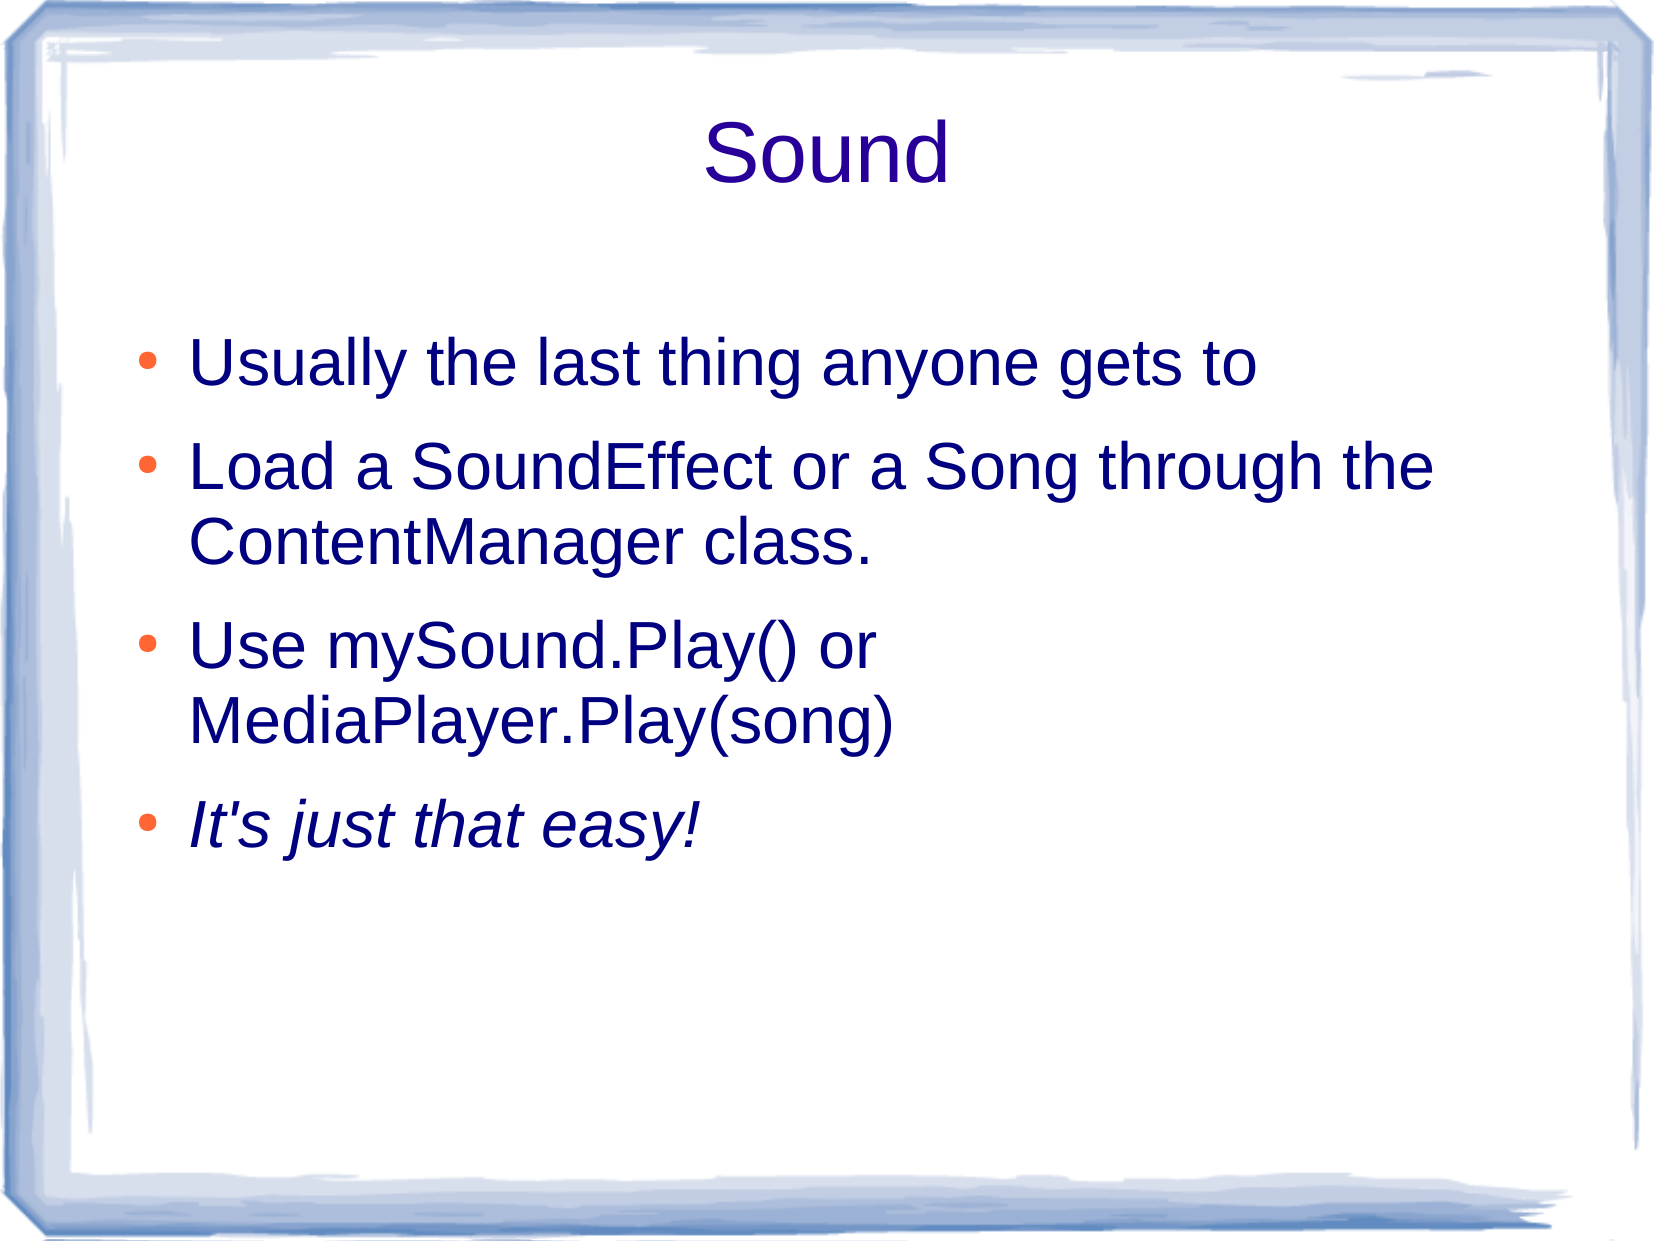

# Sound
Usually the last thing anyone gets to
Load a SoundEffect or a Song through the ContentManager class.
Use mySound.Play() or MediaPlayer.Play(song)
It's just that easy!